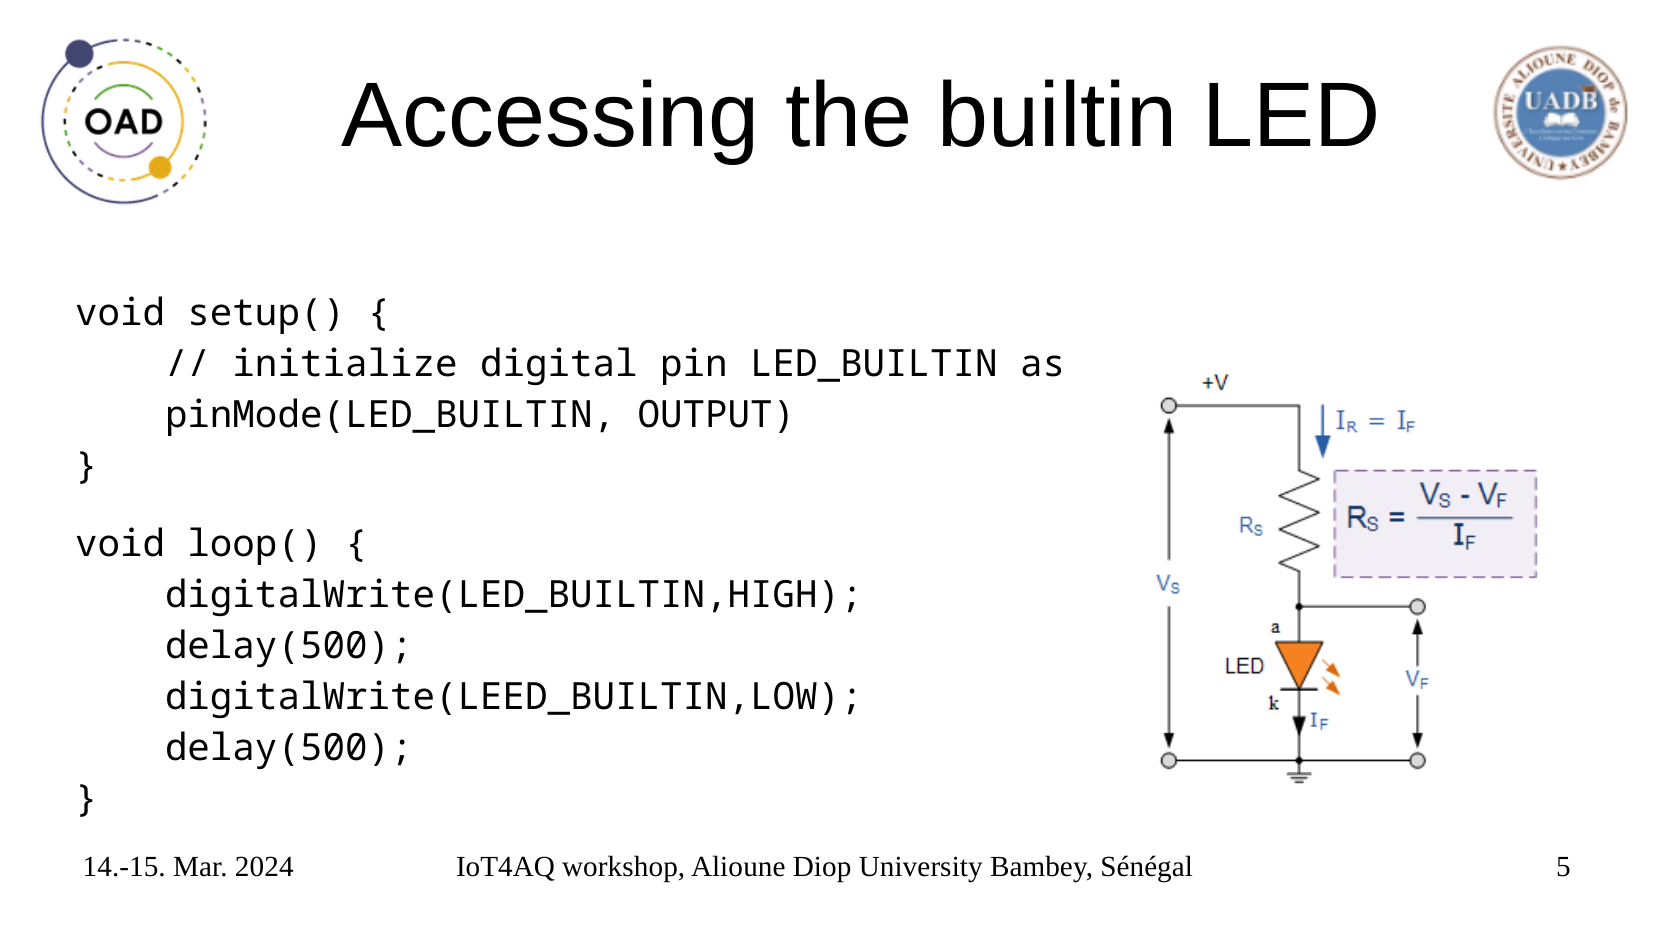

# Accessing the builtin LED
void setup() {
 // initialize digital pin LED_BUILTIN as output
 pinMode(LED_BUILTIN, OUTPUT)
}
void loop() {
 digitalWrite(LED_BUILTIN,HIGH);
 delay(500);
 digitalWrite(LEED_BUILTIN,LOW);
 delay(500);
}
14.-15. Mar. 2024
IoT4AQ workshop, Alioune Diop University Bambey, Sénégal
5